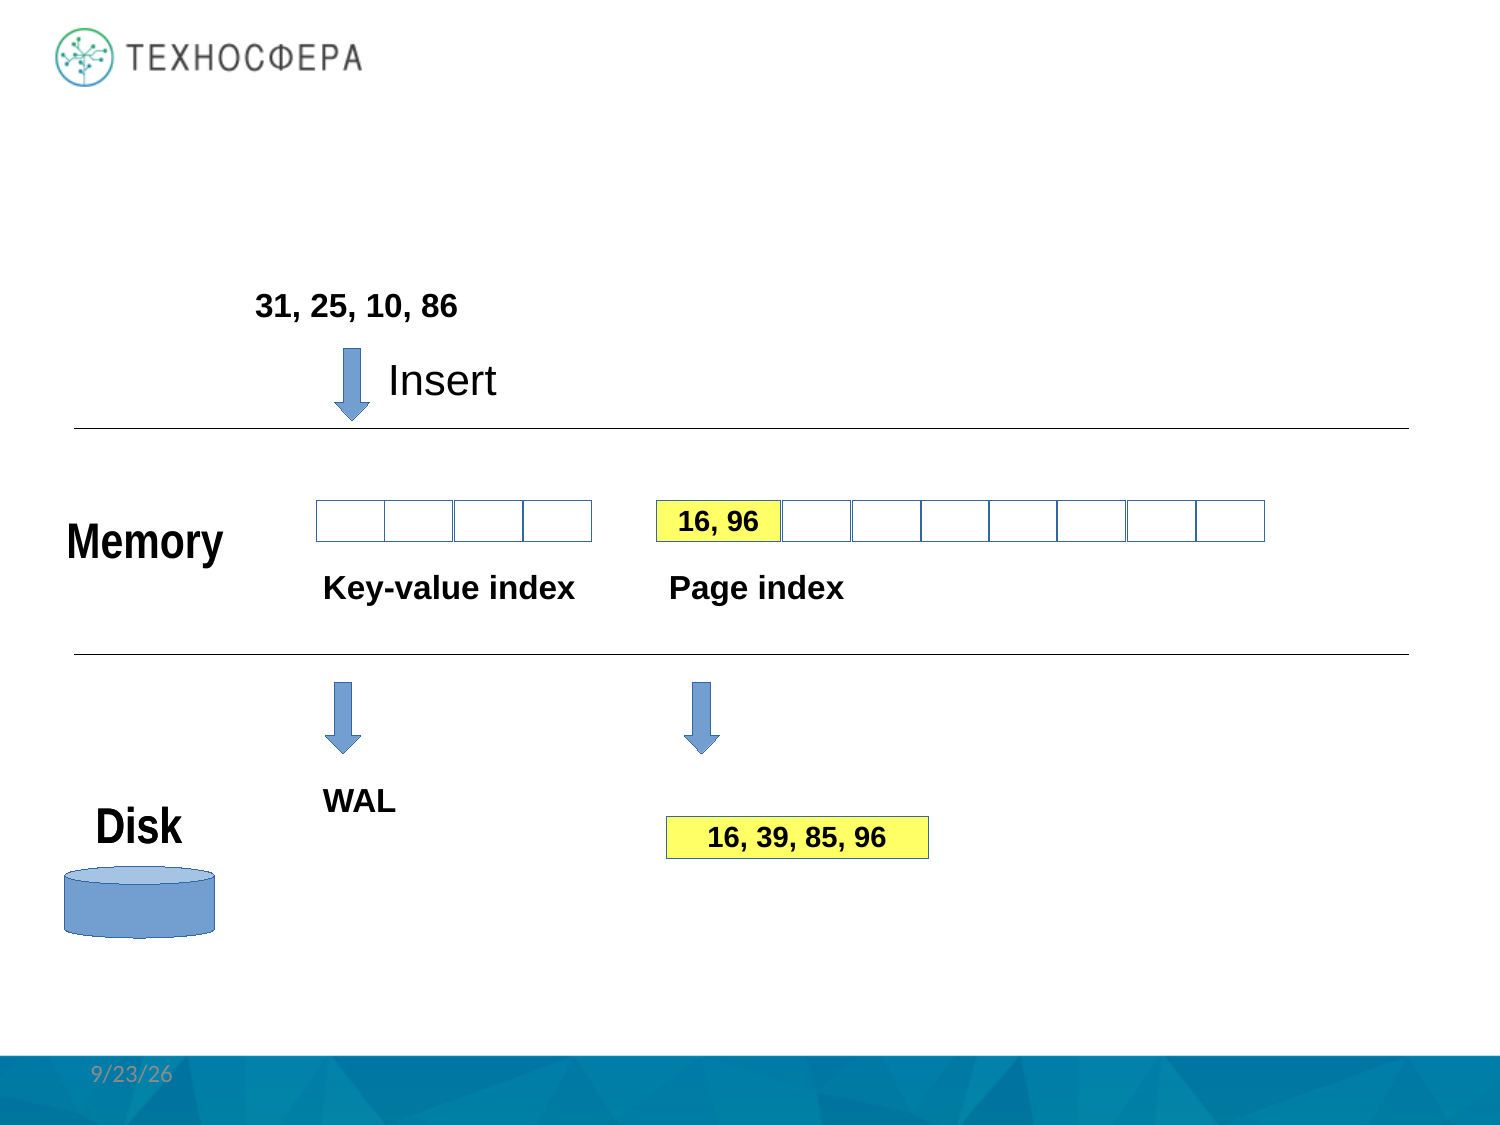

31, 25, 10, 86
Insert
16, 96
Memory
Key-value index
Page index
WAL
Disk
Disk
16, 39, 85, 96